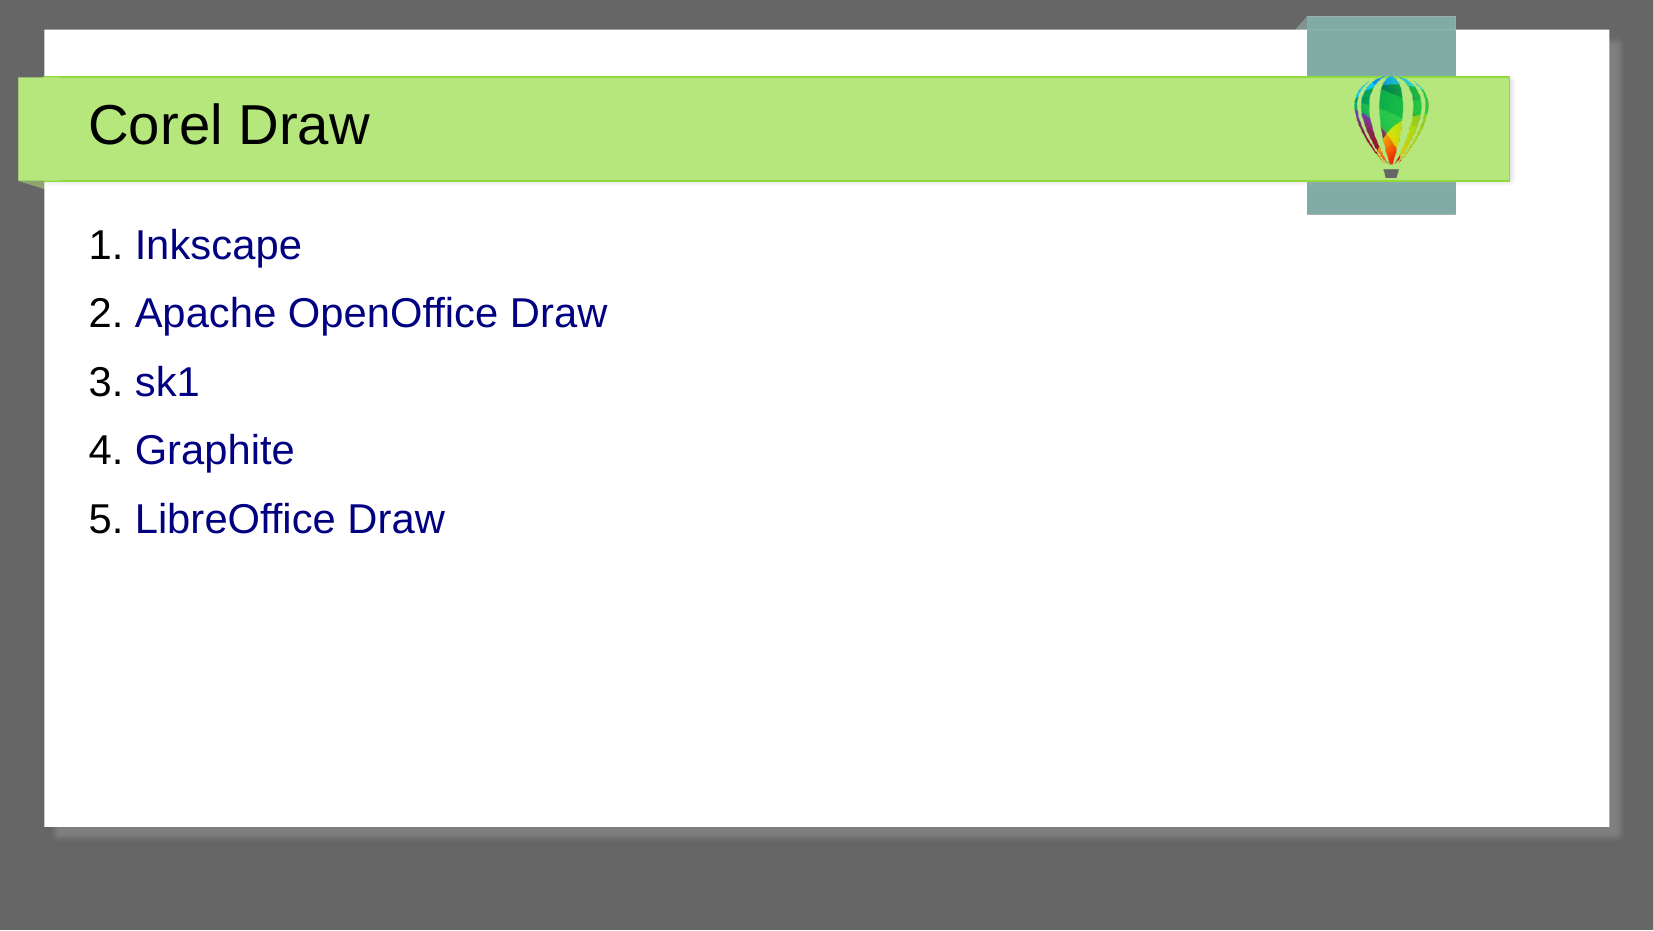

# Corel Draw
1. Inkscape
2. Apache OpenOffice Draw
3. sk1
4. Graphite
5. LibreOffice Draw